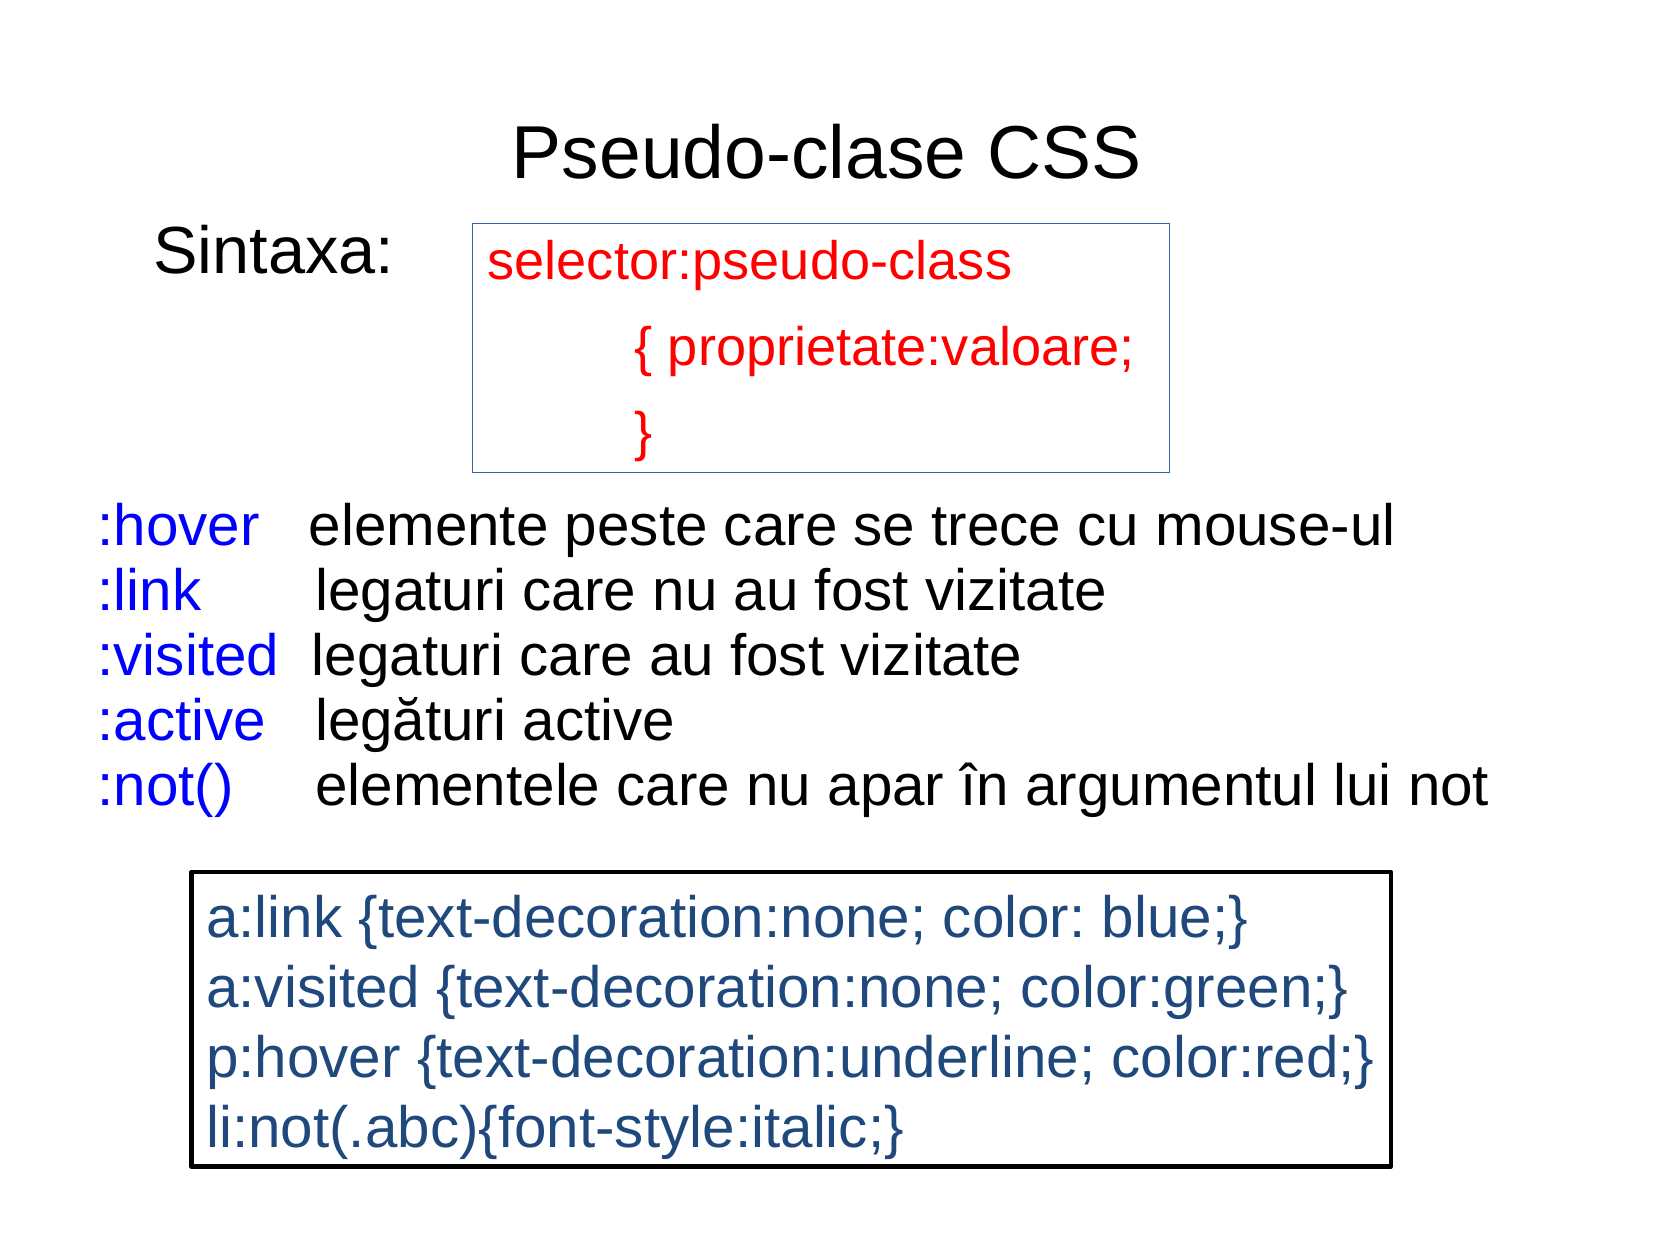

# Pseudo-clase CSS
Sintaxa:
selector:pseudo-class
		{ proprietate:valoare;
		}
:hover elemente peste care se trece cu mouse-ul
:link legaturi care nu au fost vizitate
:visited legaturi care au fost vizitate
:active legături active
:not() elementele care nu apar în argumentul lui not
a:link {text-decoration:none; color: blue;}
a:visited {text-decoration:none; color:green;}
p:hover {text-decoration:underline; color:red;}
li:not(.abc){font-style:italic;}